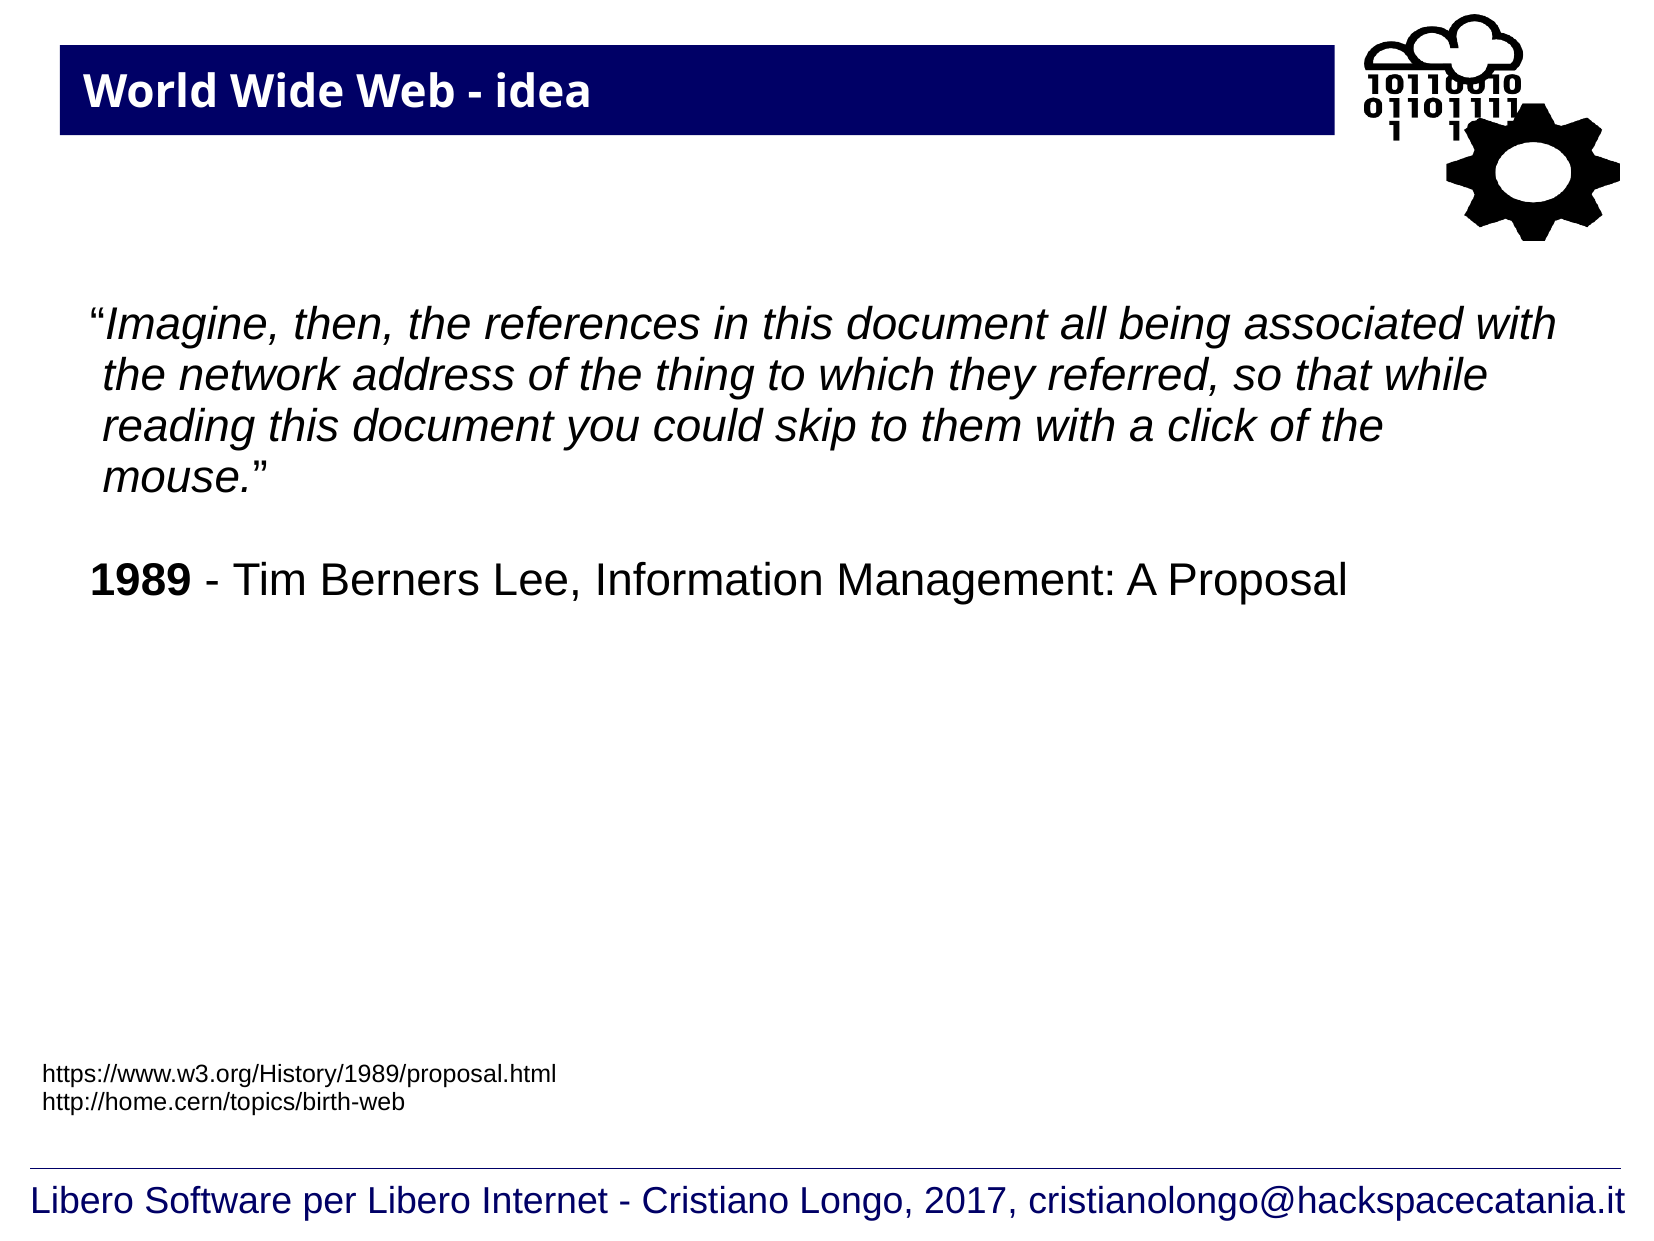

# World Wide Web - idea
“Imagine, then, the references in this document all being associated with the network address of the thing to which they referred, so that while reading this document you could skip to them with a click of the
 mouse.”
1989 - Tim Berners Lee, Information Management: A Proposal
https://www.w3.org/History/1989/proposal.html
http://home.cern/topics/birth-web
Libero Software per Libero Internet - Cristiano Longo, 2017, cristianolongo@hackspacecatania.it